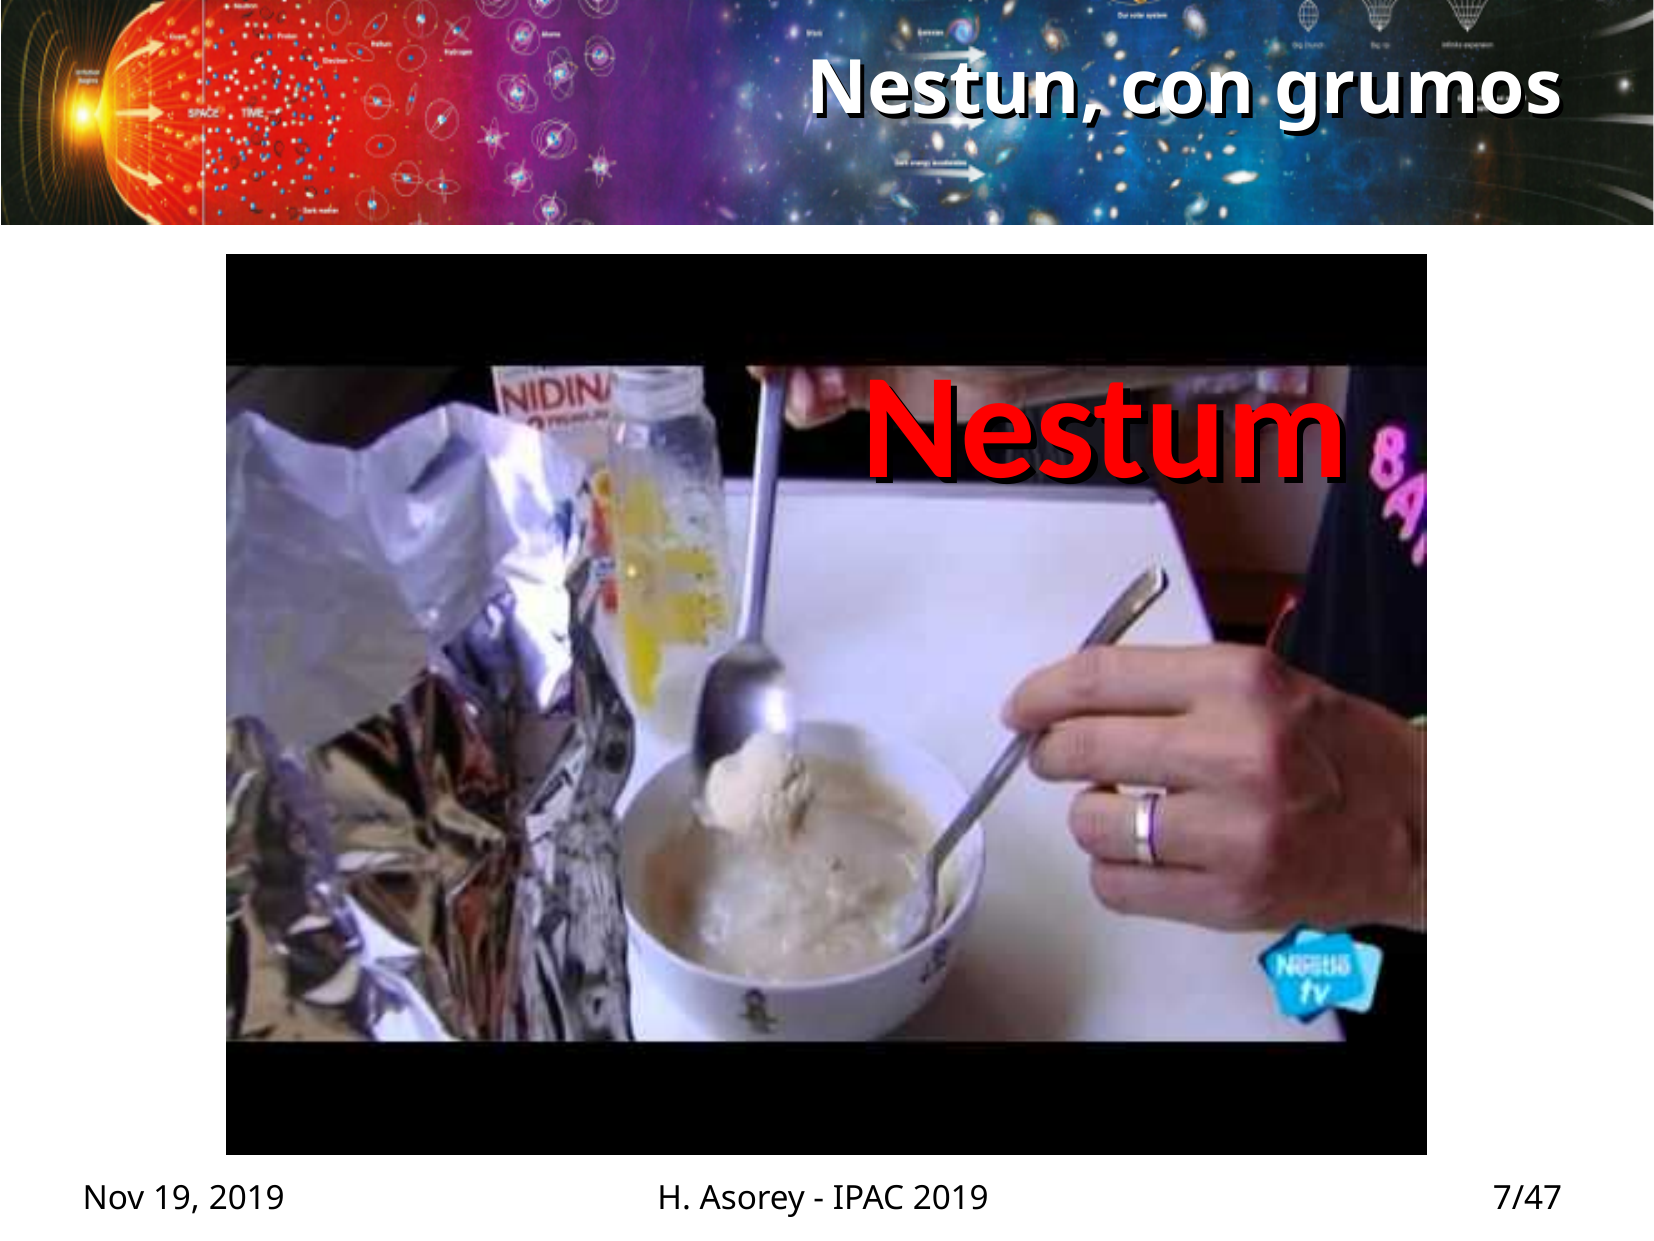

# Nestun, con grumos
Nestum
Nov 19, 2019
H. Asorey - IPAC 2019
7